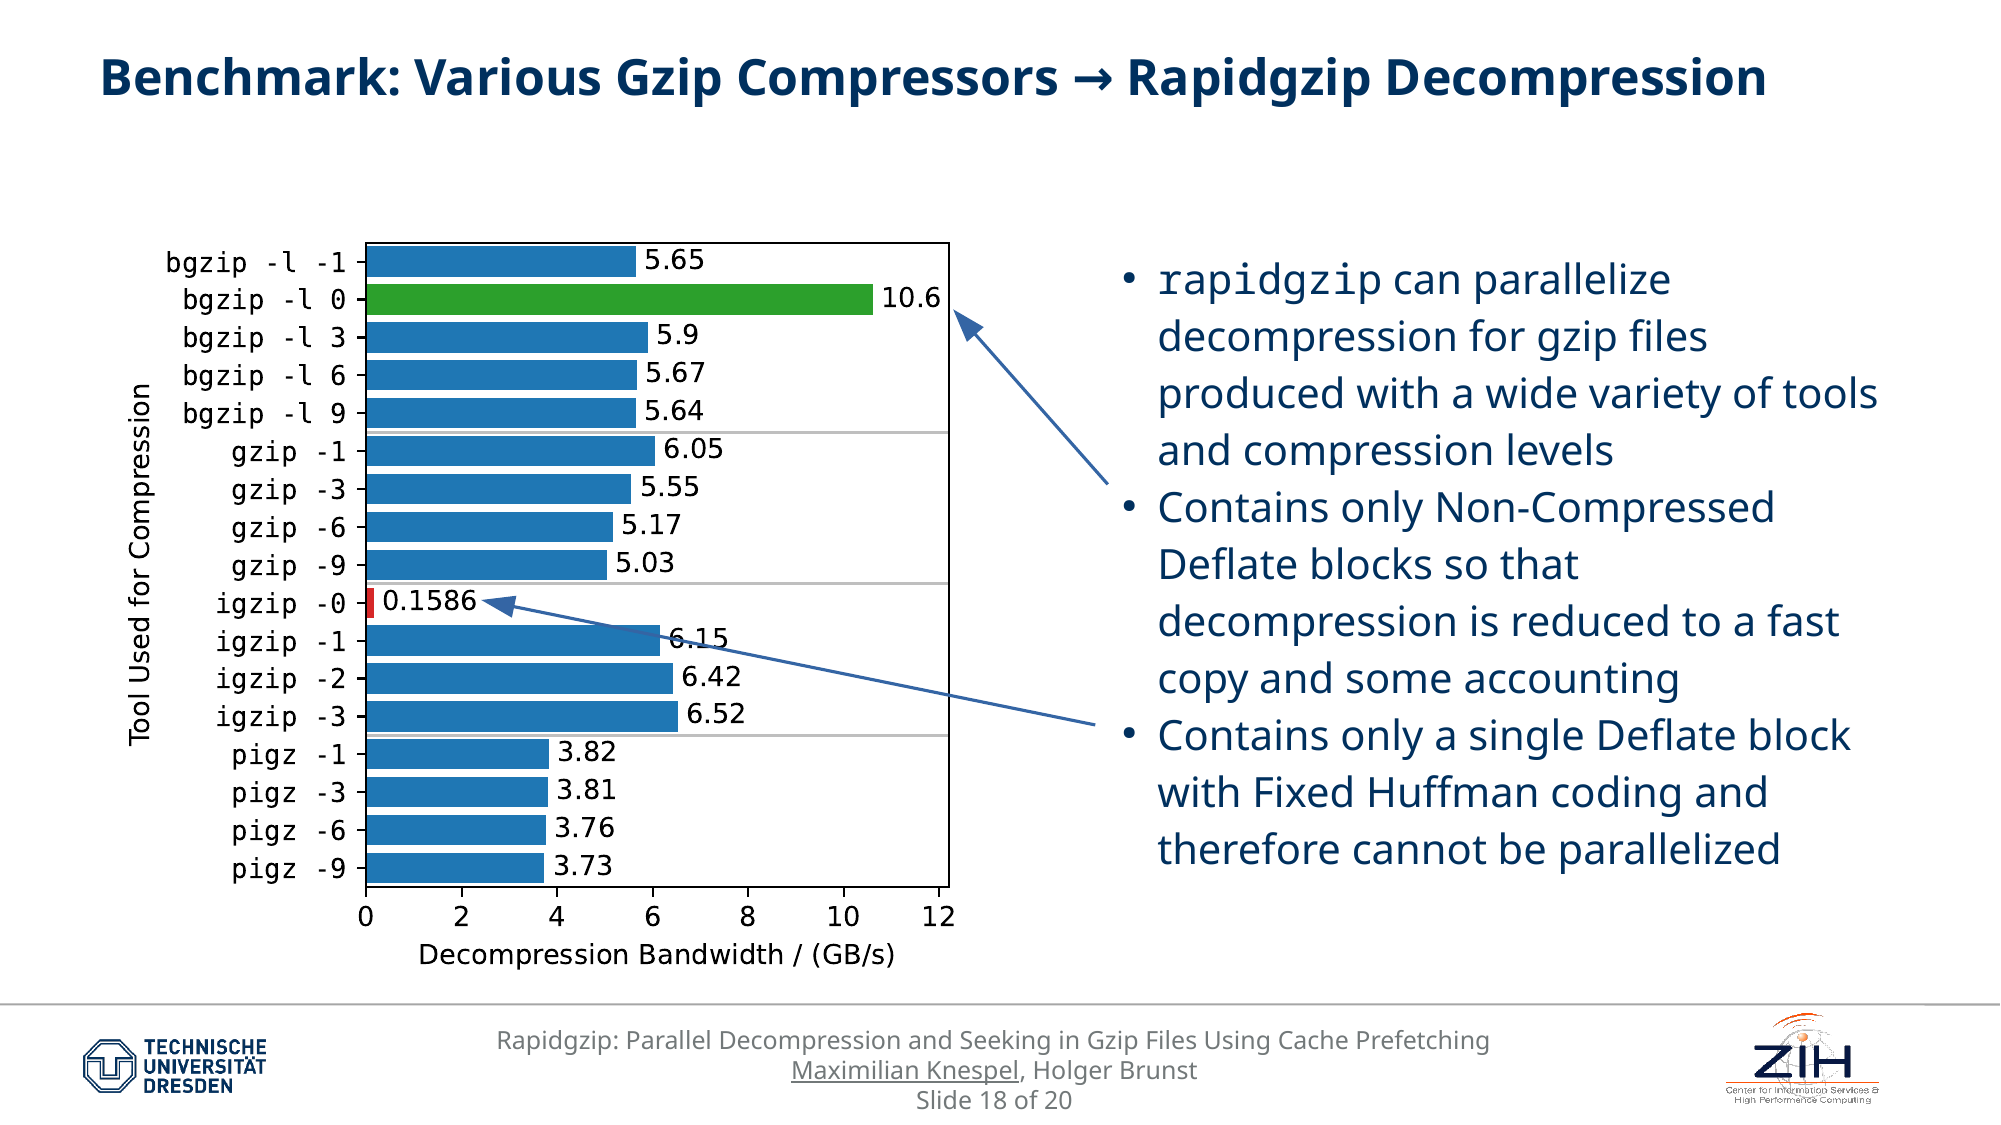

# Benchmark: Various Gzip Compressors → Rapidgzip Decompression
rapidgzip can parallelize decompression for gzip files produced with a wide variety of tools and compression levels
Contains only Non-Compressed Deflate blocks so that decompression is reduced to a fast copy and some accounting
Contains only a single Deflate block with Fixed Huffman coding and therefore cannot be parallelized